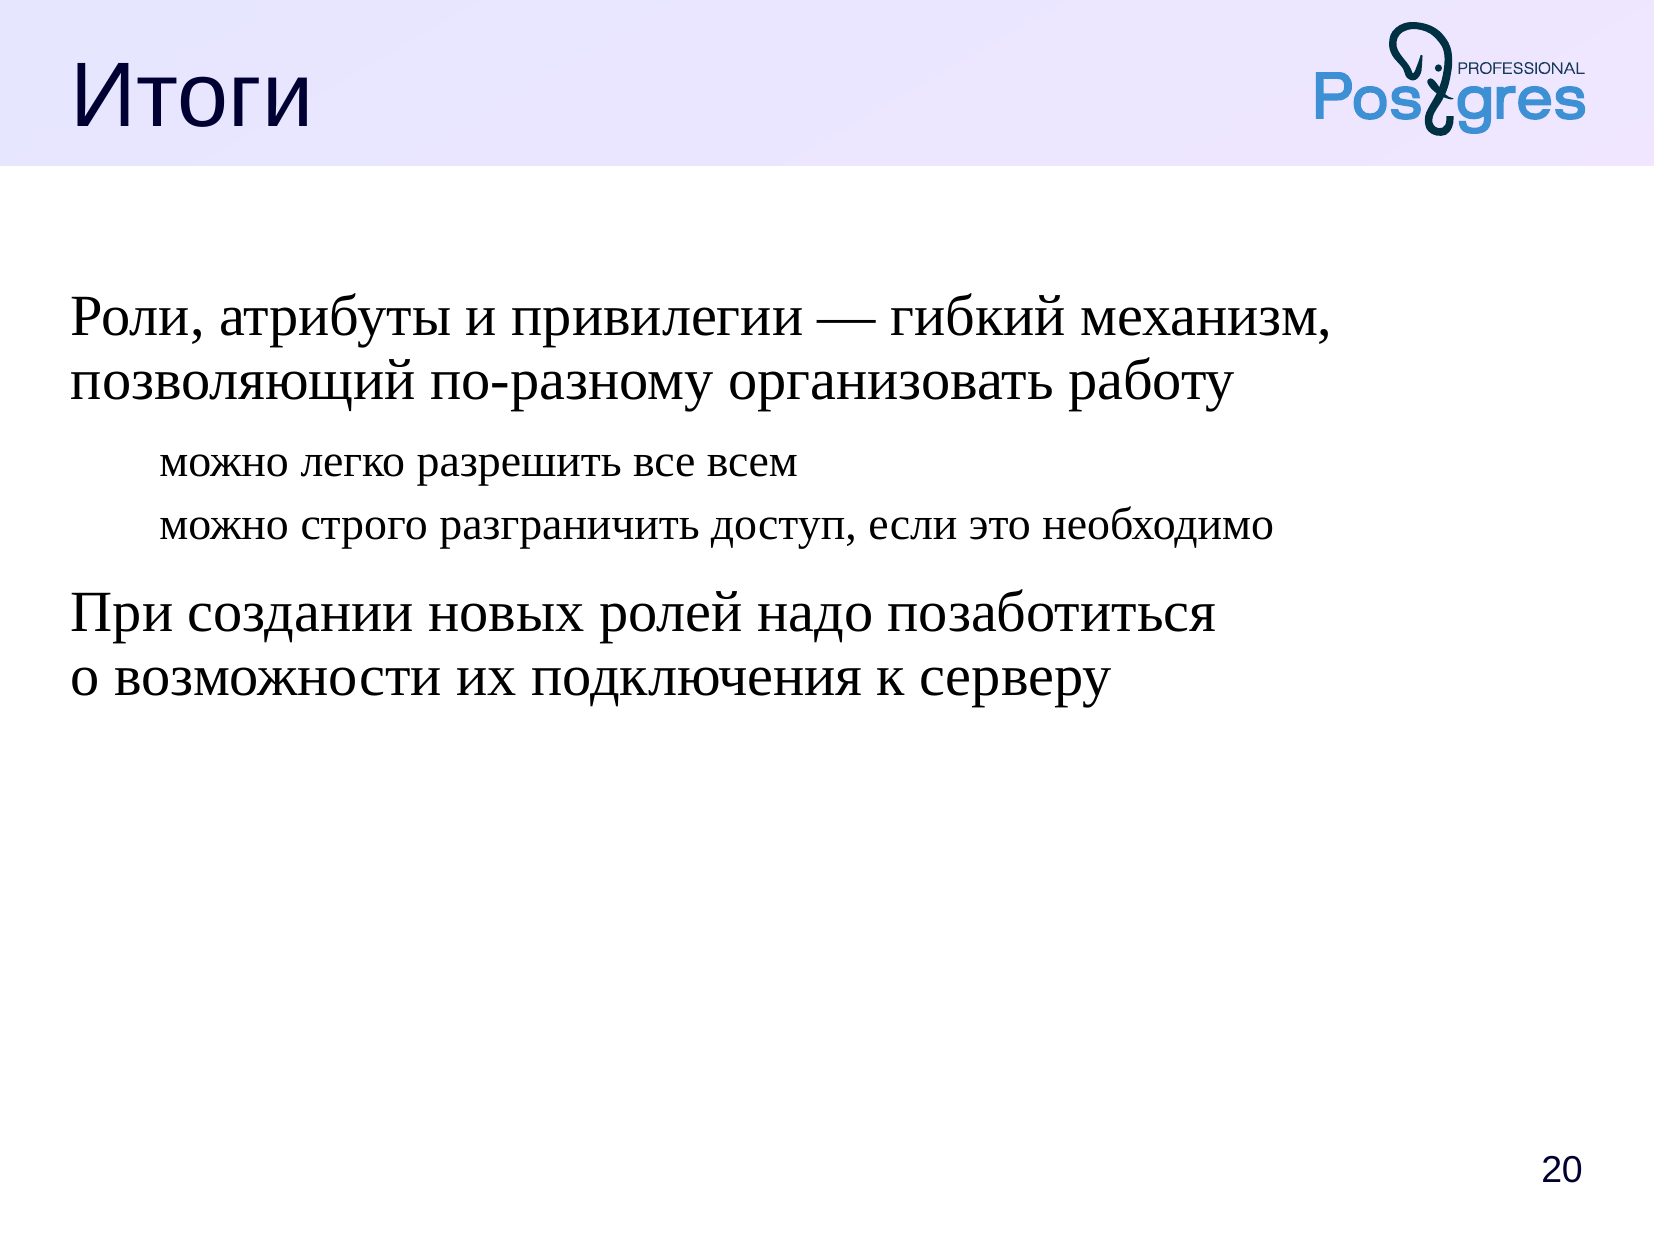

# Итоги
Роли, атрибуты и привилегии — гибкий механизм,
позволяющий по-разному организовать работу
можно легко разрешить все всем
можно строго разграничить доступ, если это необходимо
При создании новых ролей надо позаботиться
о возможности их подключения к серверу